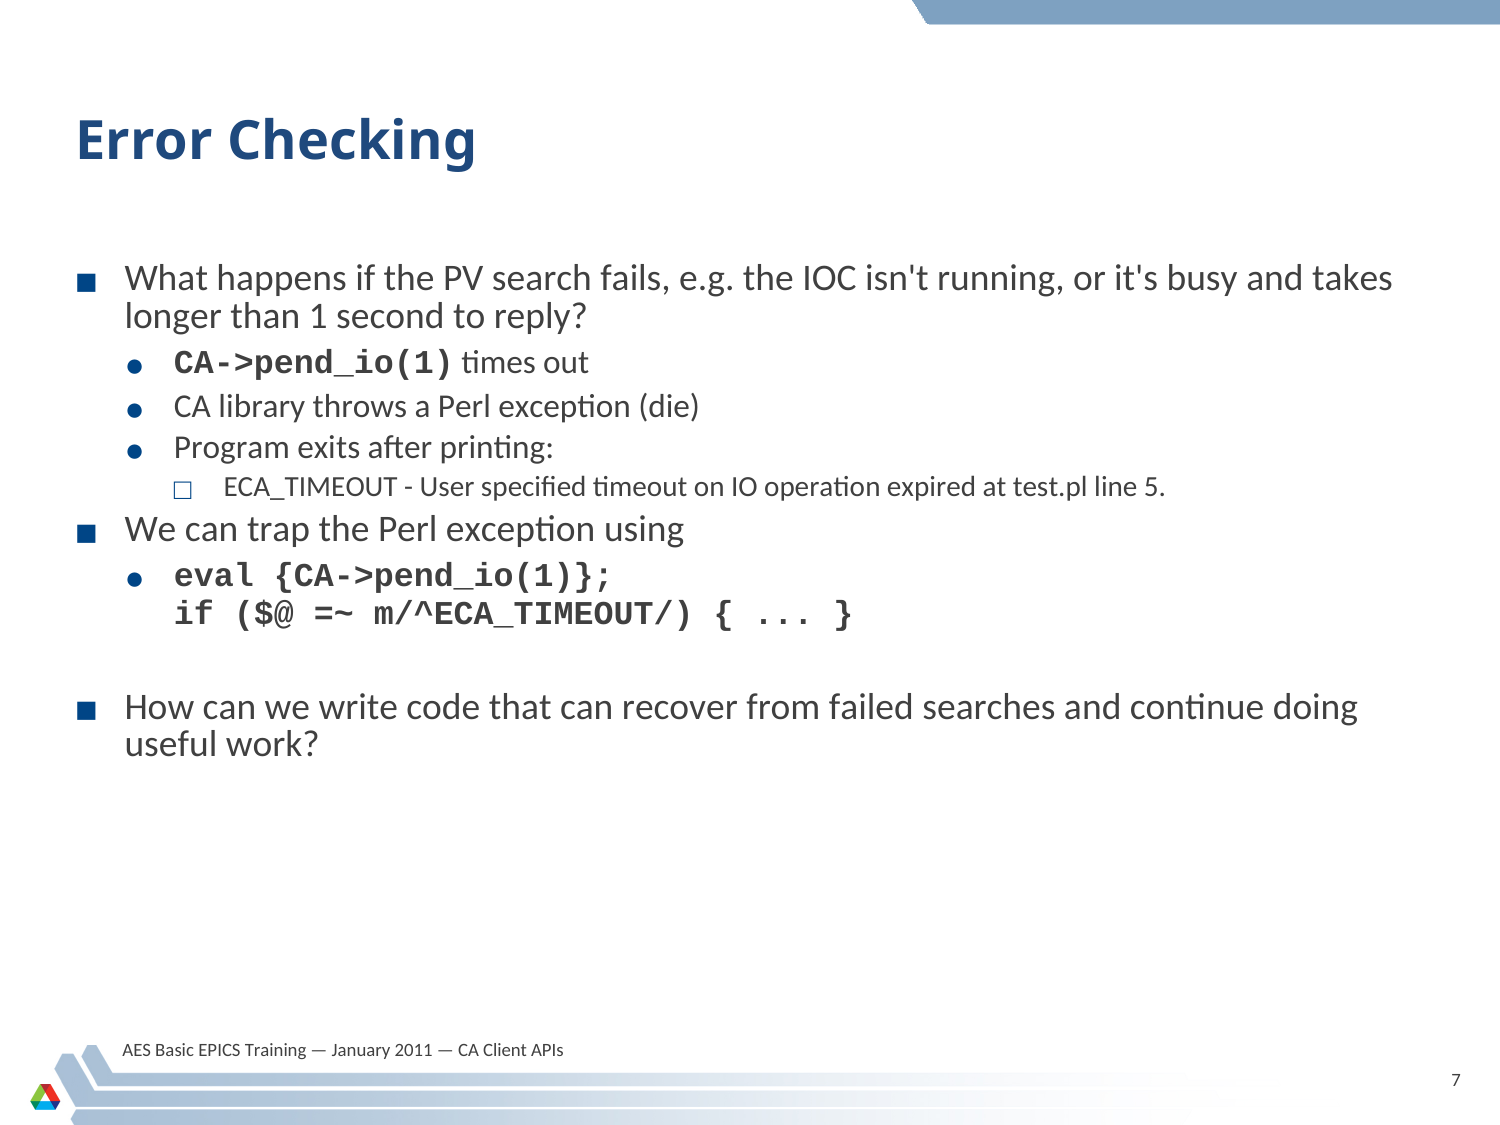

# Error Checking
What happens if the PV search fails, e.g. the IOC isn't running, or it's busy and takes longer than 1 second to reply?
CA->pend_io(1) times out
CA library throws a Perl exception (die)
Program exits after printing:
ECA_TIMEOUT - User specified timeout on IO operation expired at test.pl line 5.
We can trap the Perl exception using
eval {CA->pend_io(1)};
if ($@ =~ m/^ECA_TIMEOUT/) { ... }
How can we write code that can recover from failed searches and continue doing useful work?
AES Basic EPICS Training — January 2011 — CA Client APIs
7